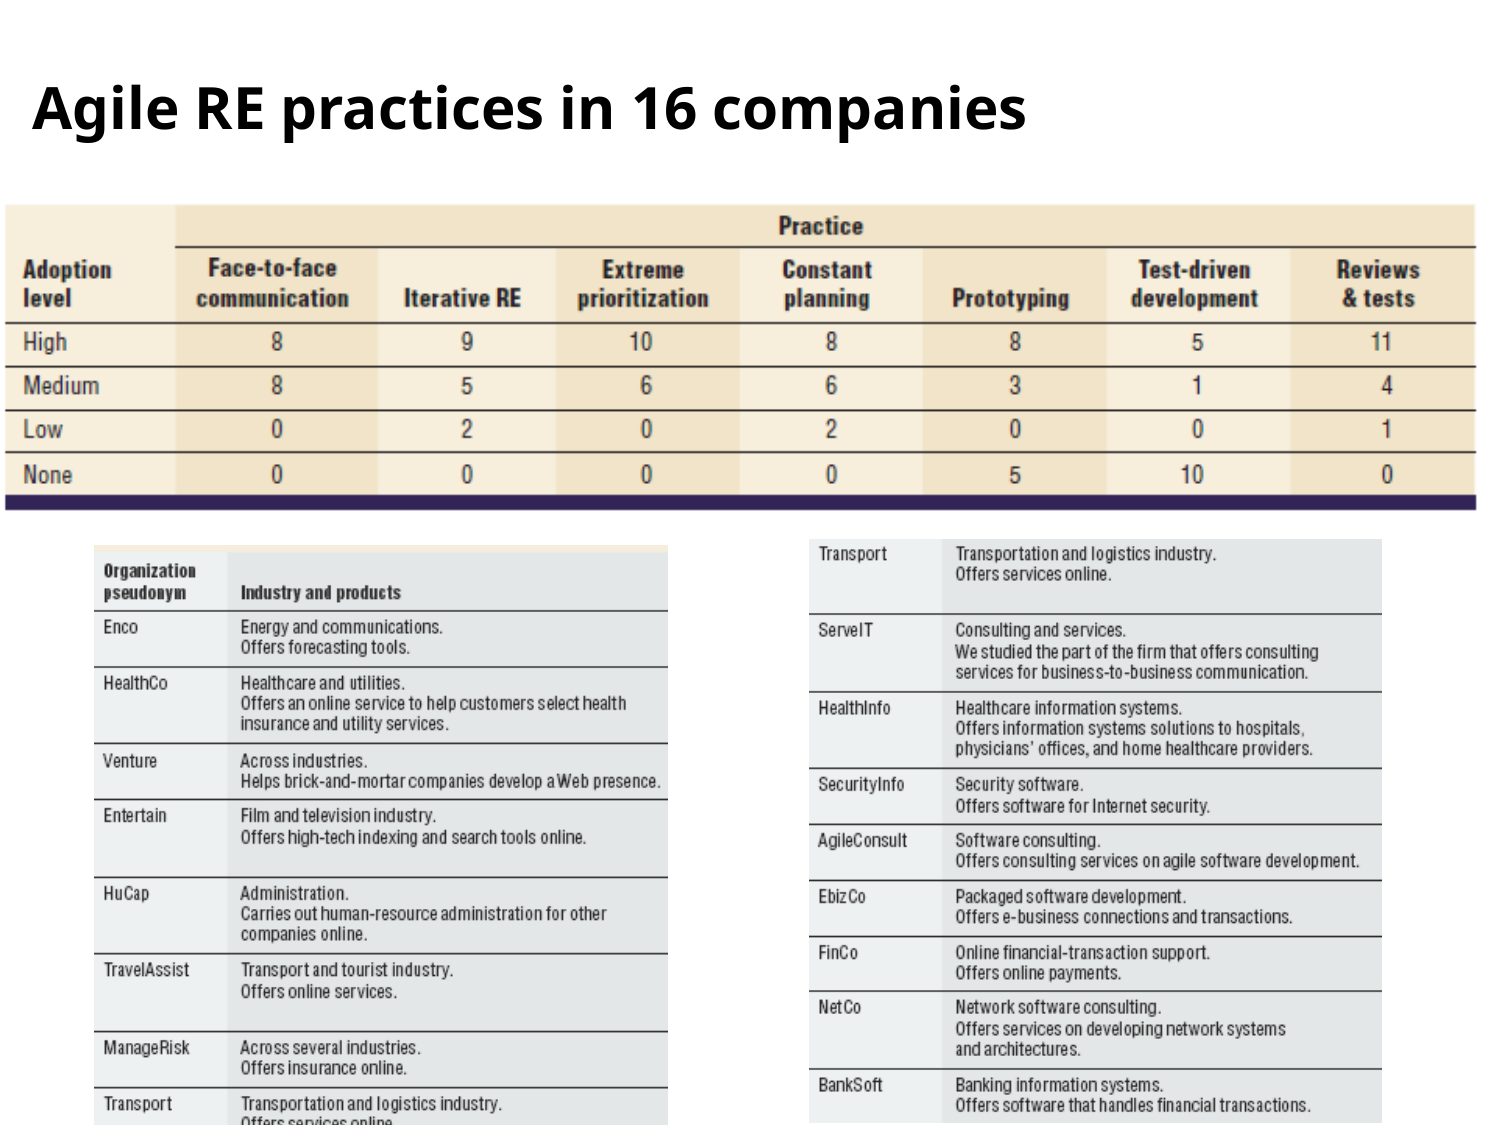

# Agile RE practices in 16 companies